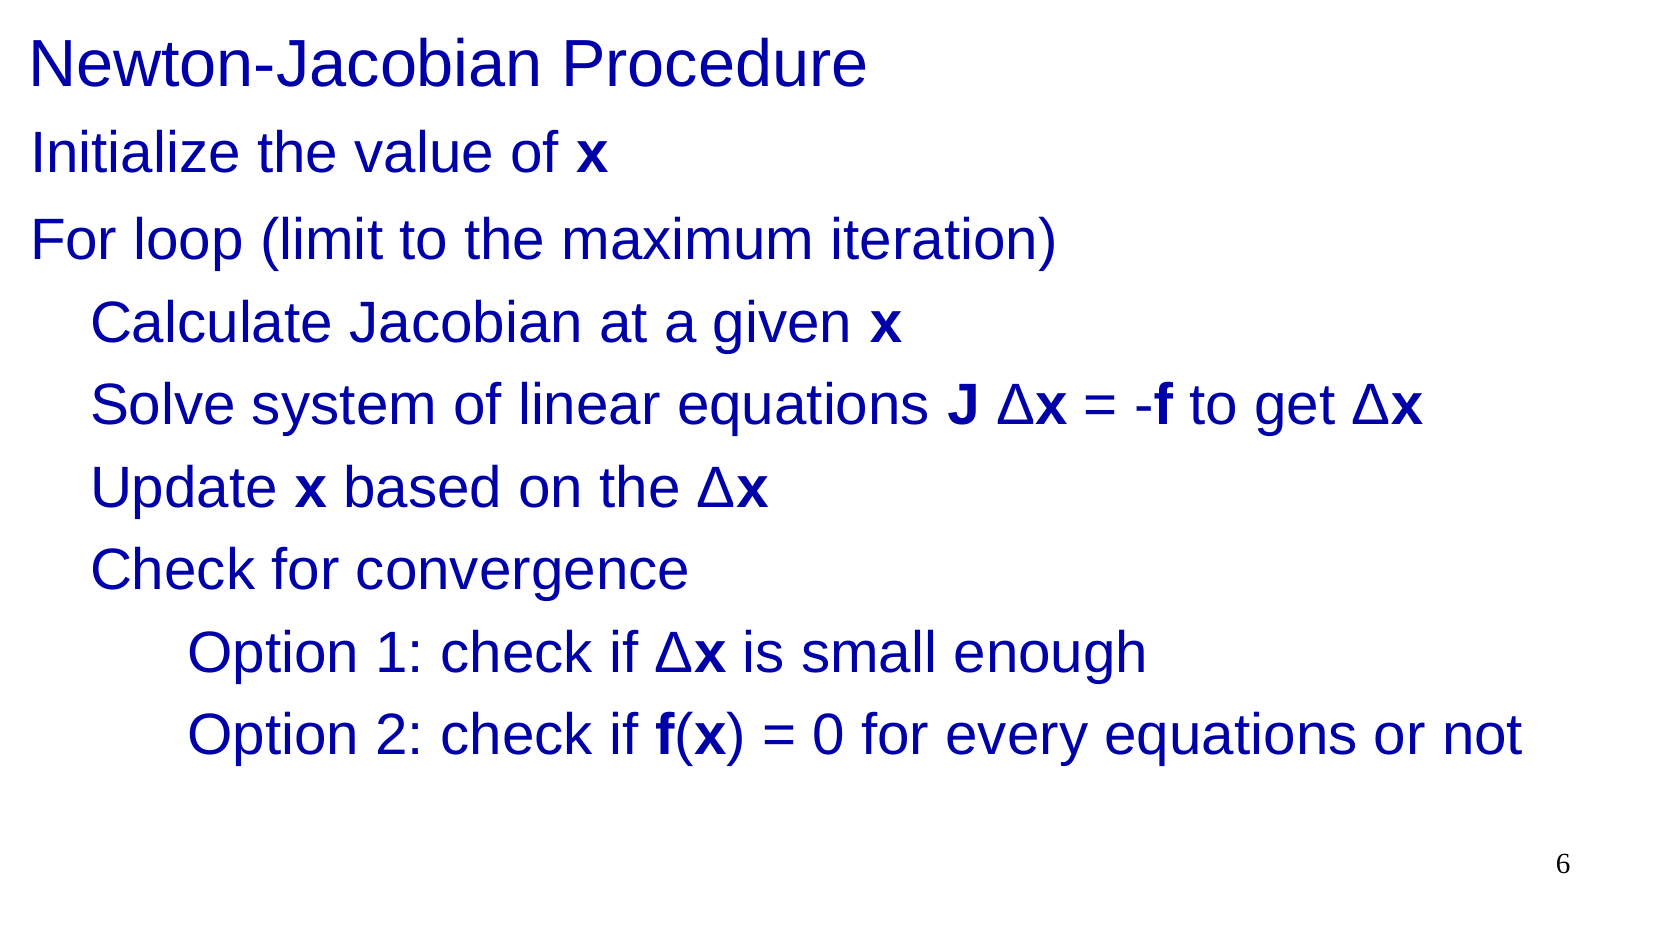

# Newton-Jacobian Procedure
Initialize the value of x
For loop (limit to the maximum iteration)
Calculate Jacobian at a given x
Solve system of linear equations J Δx = -f to get Δx
Update x based on the Δx
Check for convergence
 Option 1: check if Δx is small enough
 Option 2: check if f(x) = 0 for every equations or not
6